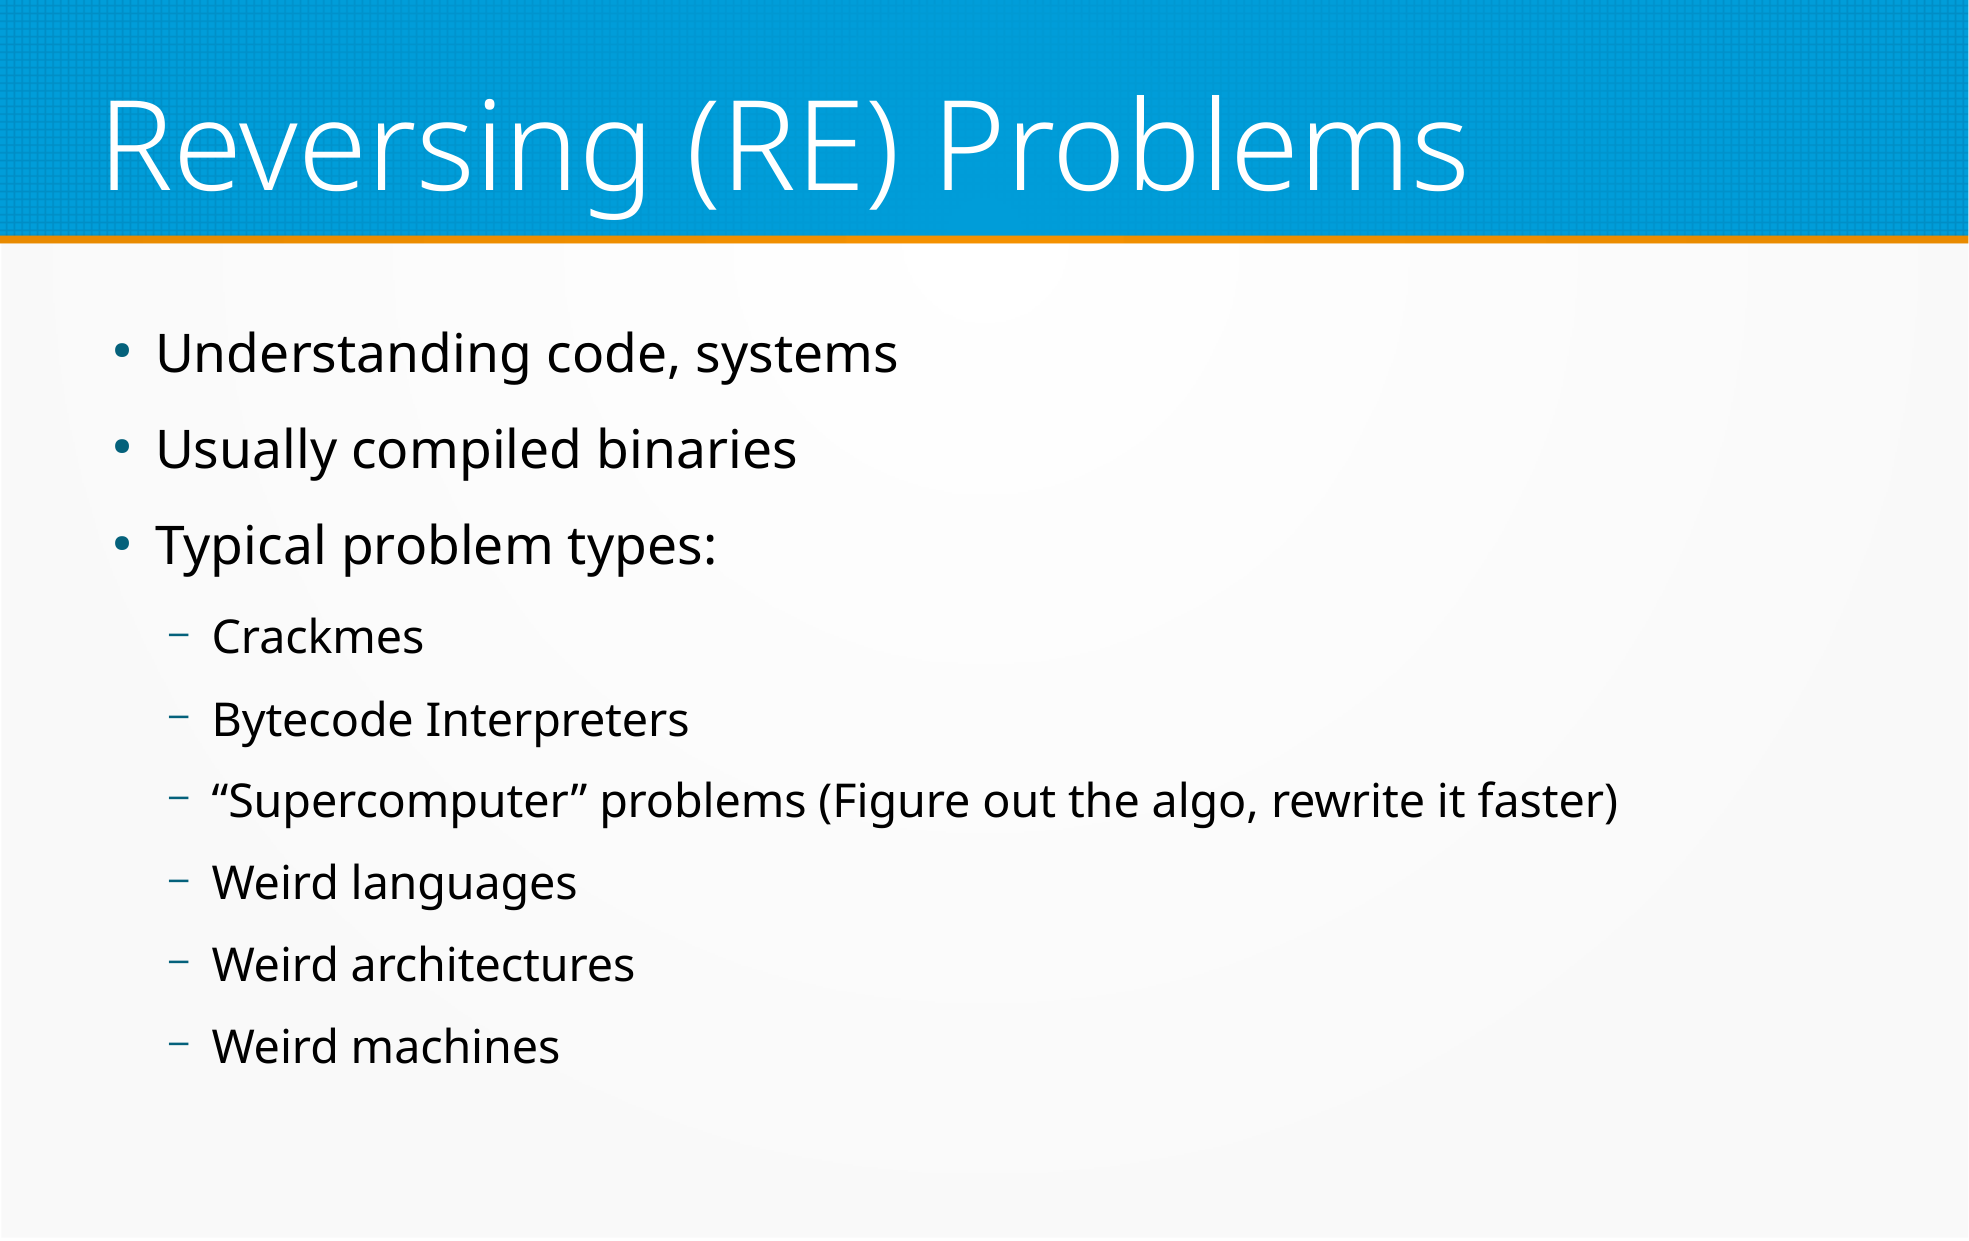

# Reversing (RE) Problems
Understanding code, systems
Usually compiled binaries
Typical problem types:
Crackmes
Bytecode Interpreters
“Supercomputer” problems (Figure out the algo, rewrite it faster)
Weird languages
Weird architectures
Weird machines